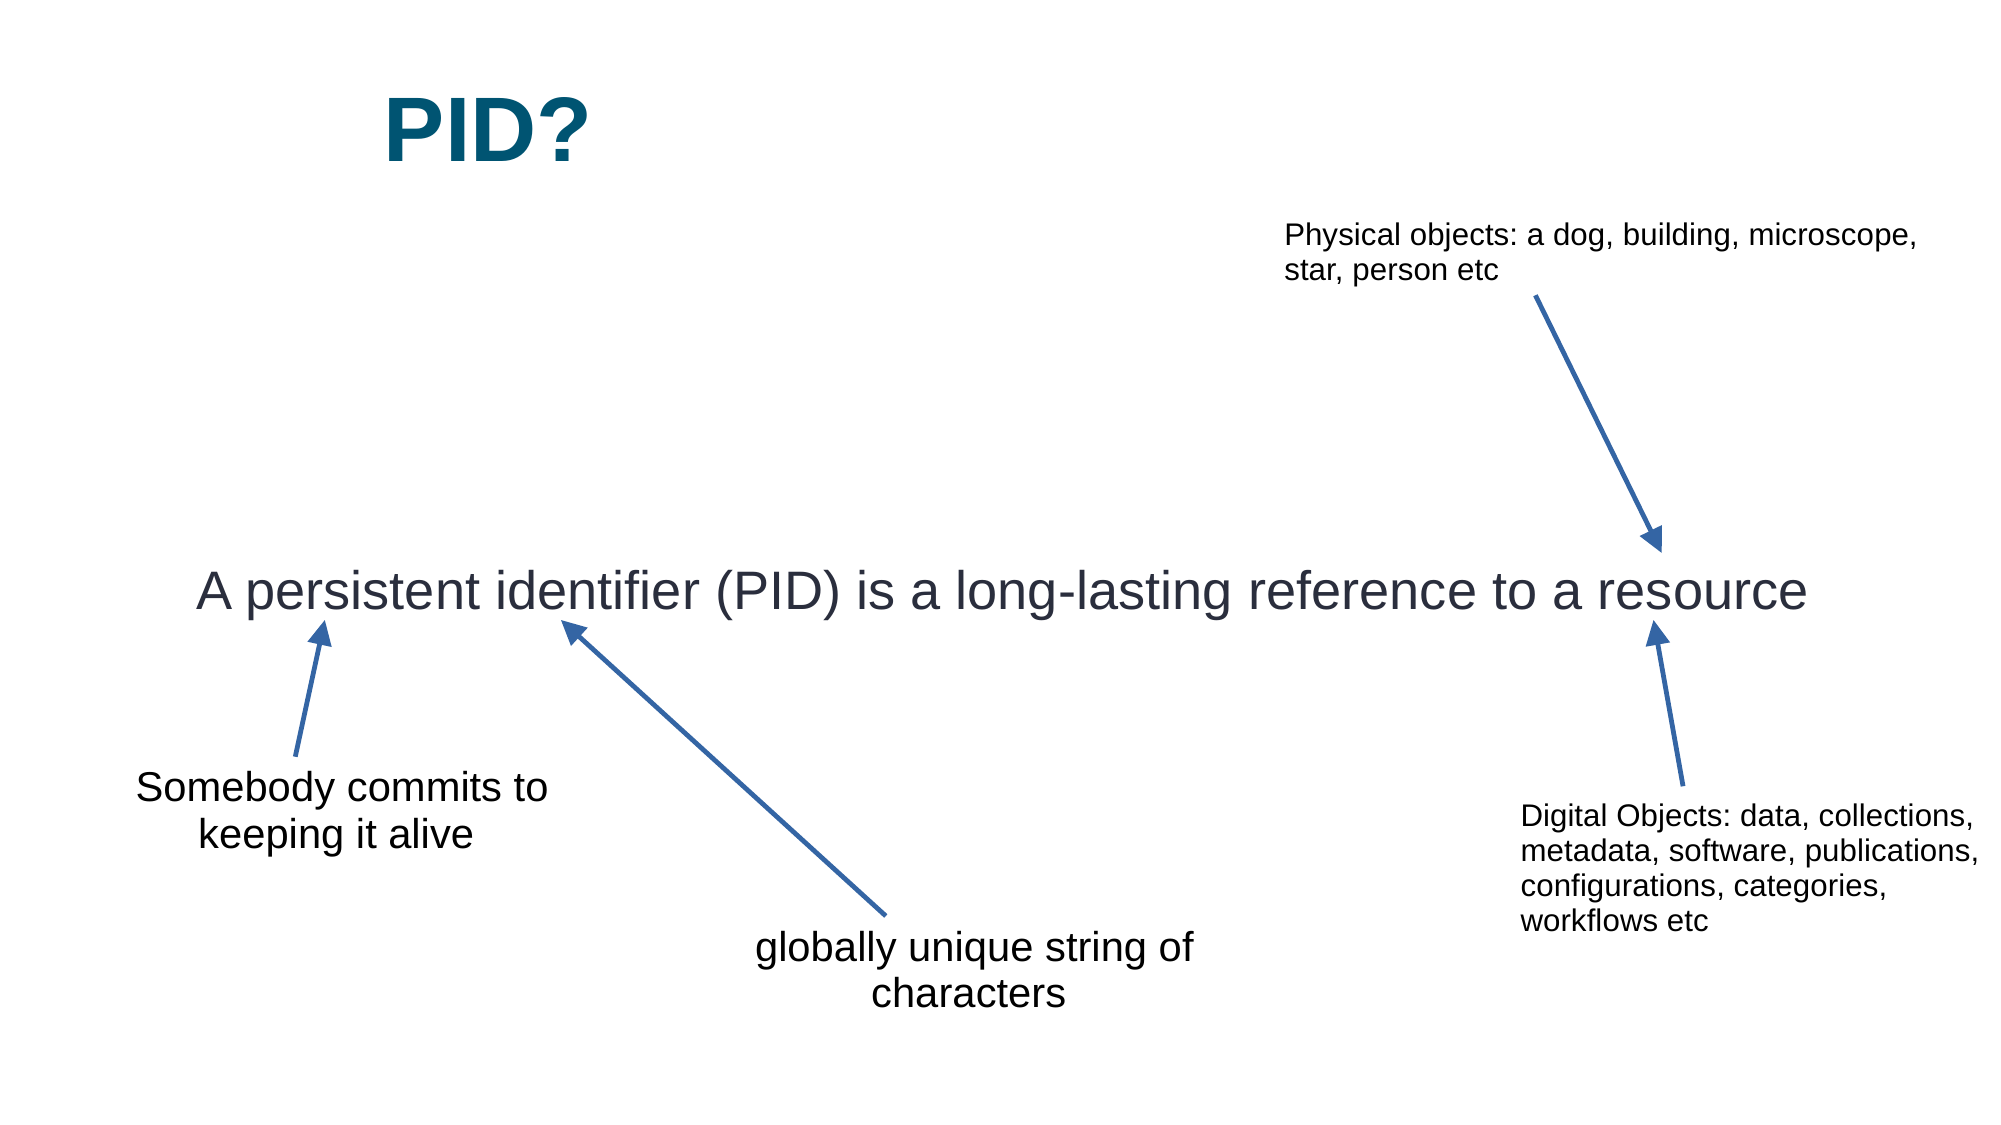

# PID?
Physical objects: a dog, building, microscope, star, person etc
A persistent identifier (PID) is a long-lasting reference to a resource
Somebody commits to keeping it alive
Digital Objects: data, collections, metadata, software, publications, configurations, categories, workflows etc
globally unique string of characters